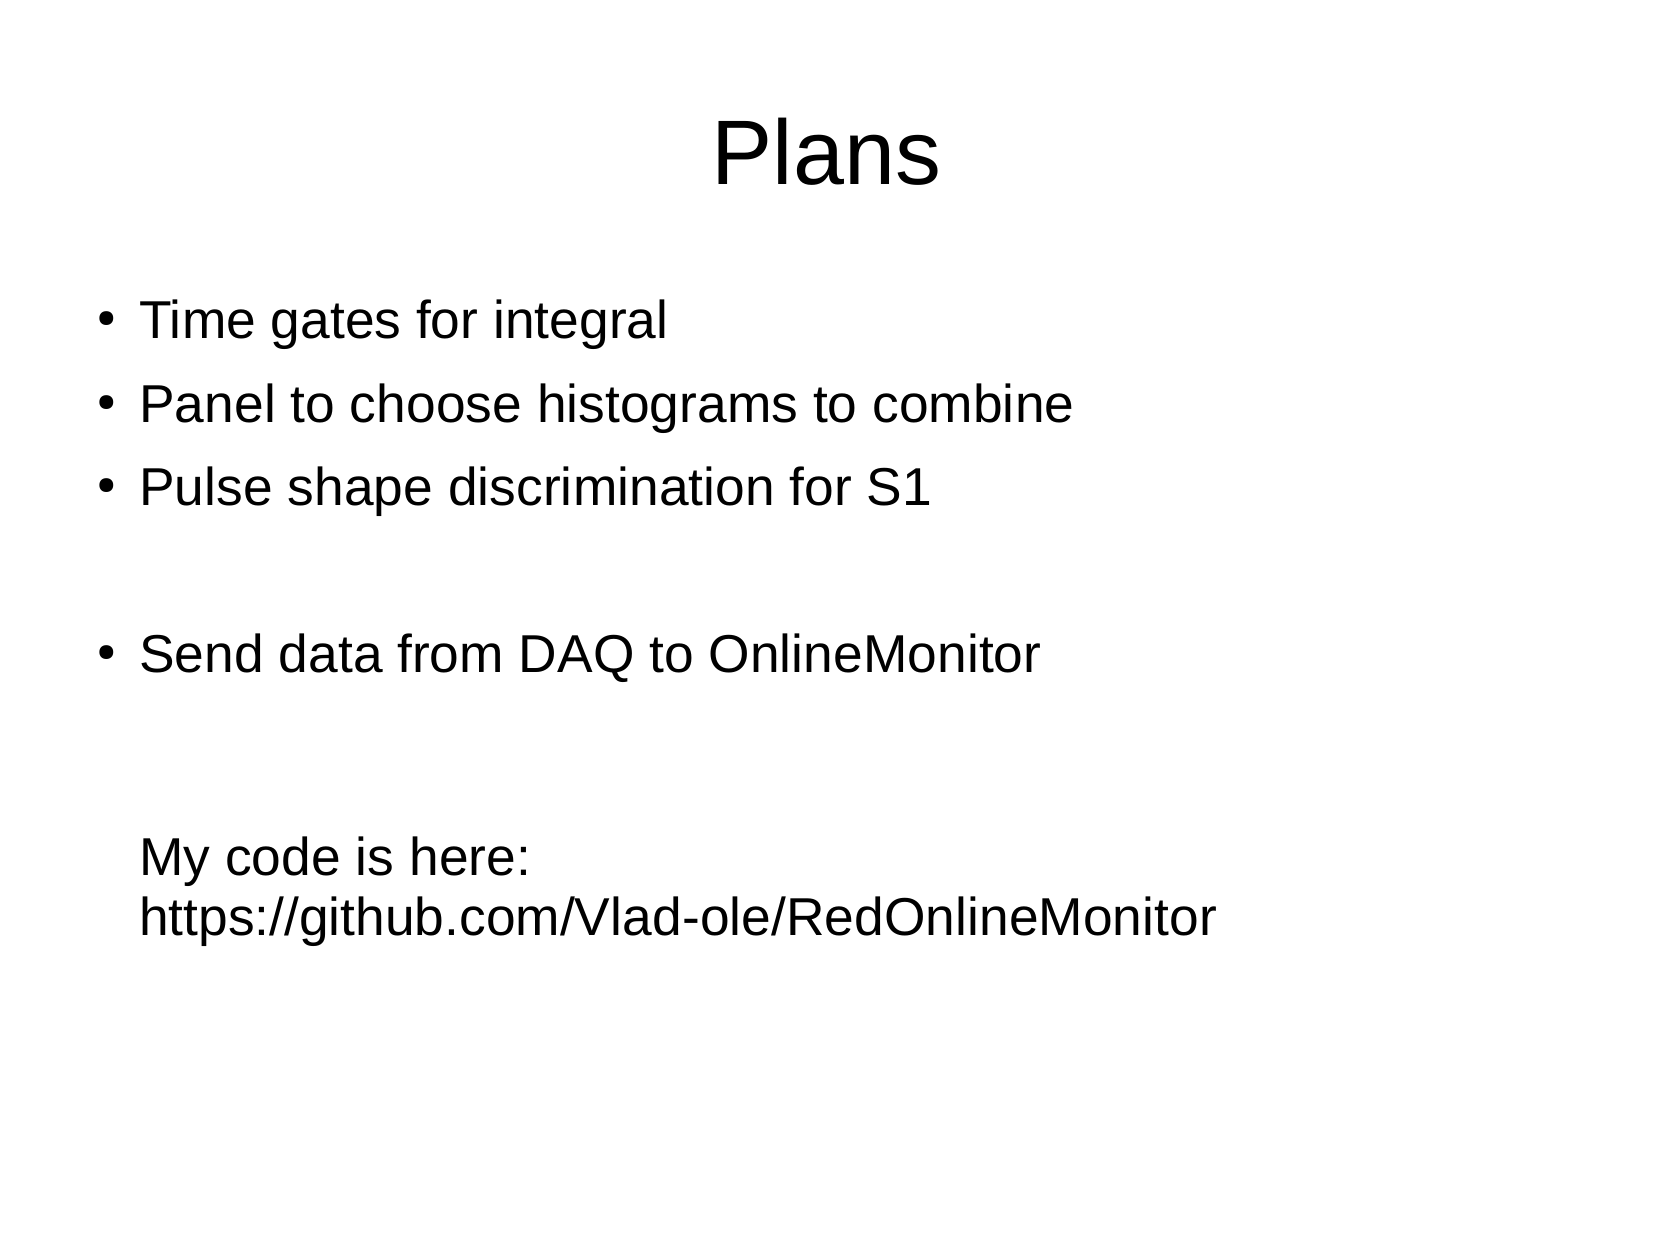

# Plans
Time gates for integral
Panel to choose histograms to combine
Pulse shape discrimination for S1
Send data from DAQ to OnlineMonitor
My code is here: https://github.com/Vlad-ole/RedOnlineMonitor